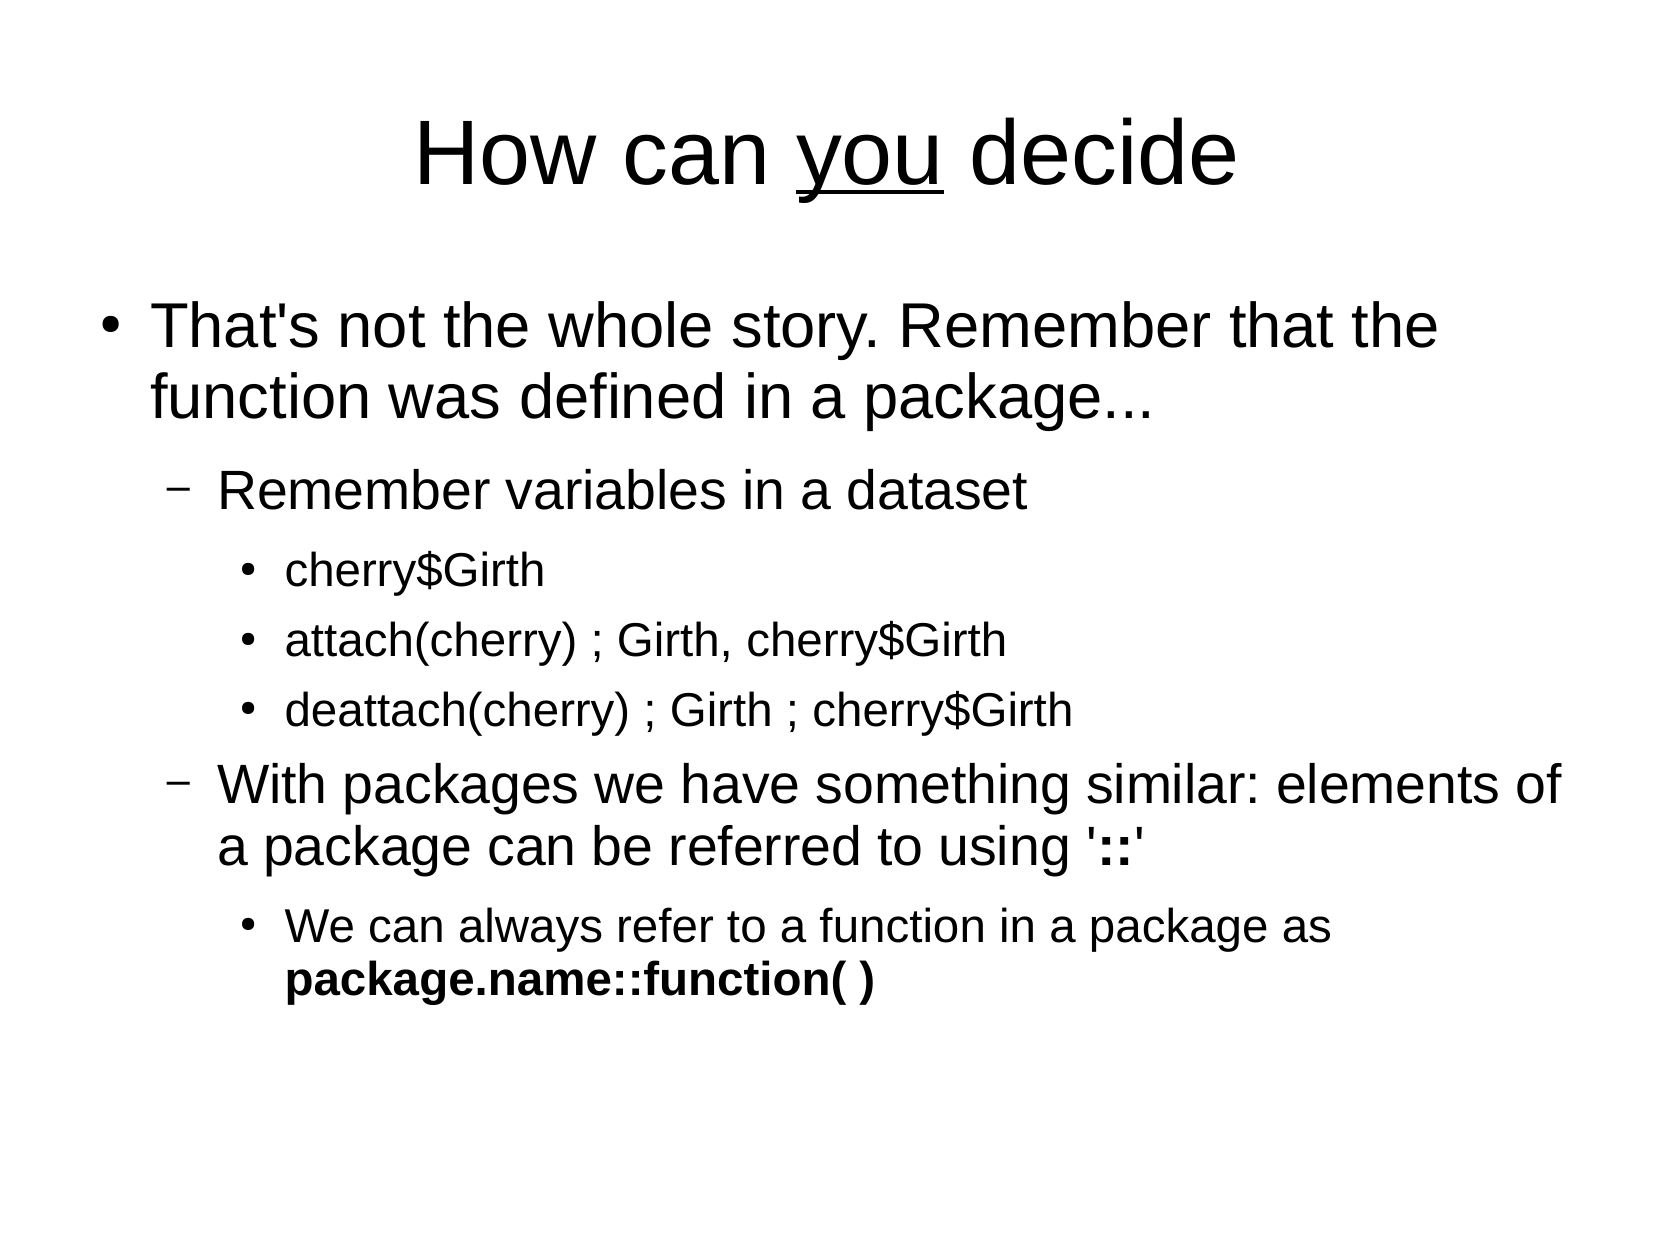

# How can you decide
That's not the whole story. Remember that the function was defined in a package...
Remember variables in a dataset
cherry$Girth
attach(cherry) ; Girth, cherry$Girth
deattach(cherry) ; Girth ; cherry$Girth
With packages we have something similar: elements of a package can be referred to using '::'
We can always refer to a function in a package as package.name::function( )